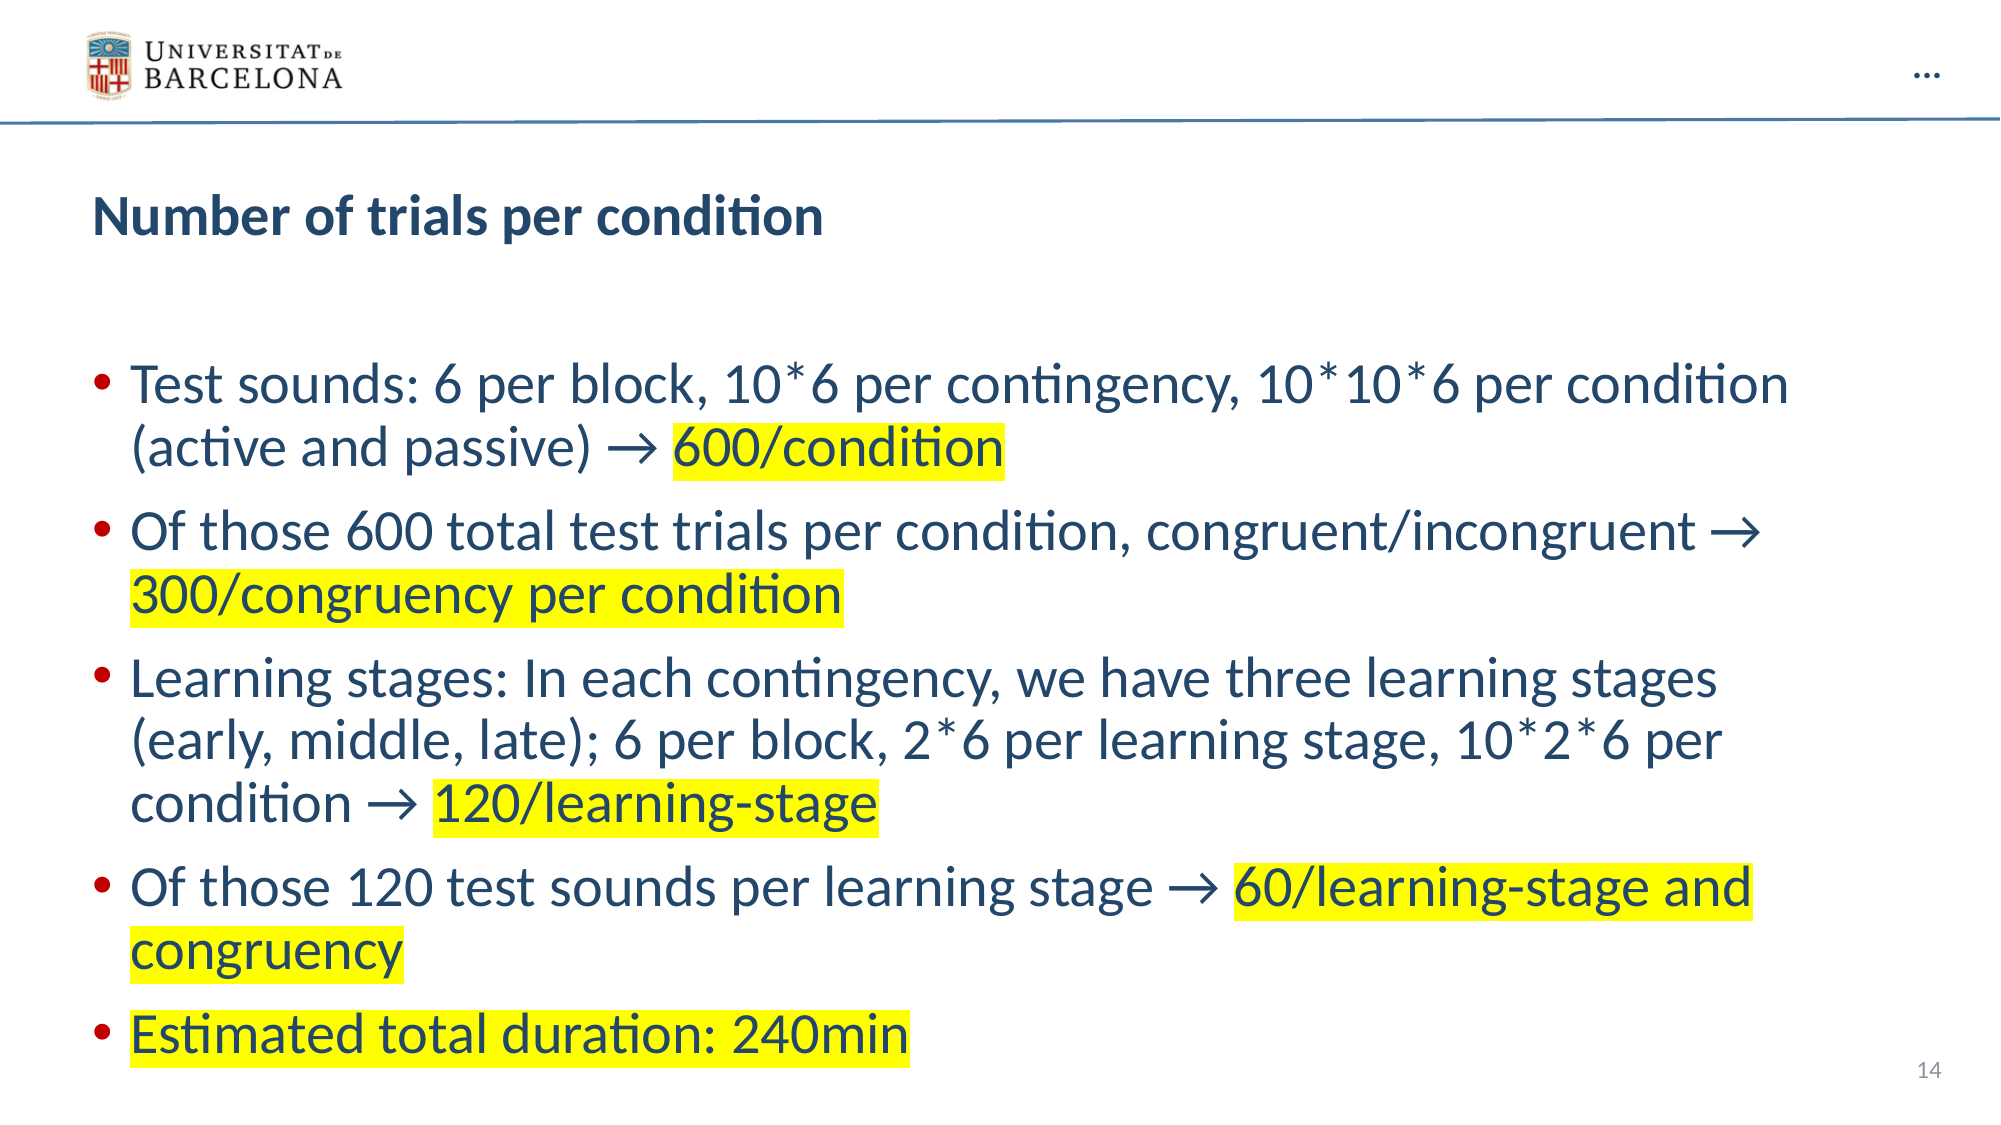

# ...
Number of trials per condition
Test sounds: 6 per block, 10*6 per contingency, 10*10*6 per condition (active and passive) → 600/condition
Of those 600 total test trials per condition, congruent/incongruent → 300/congruency per condition
Learning stages: In each contingency, we have three learning stages (early, middle, late); 6 per block, 2*6 per learning stage, 10*2*6 per condition → 120/learning-stage
Of those 120 test sounds per learning stage → 60/learning-stage and congruency
Estimated total duration: 240min